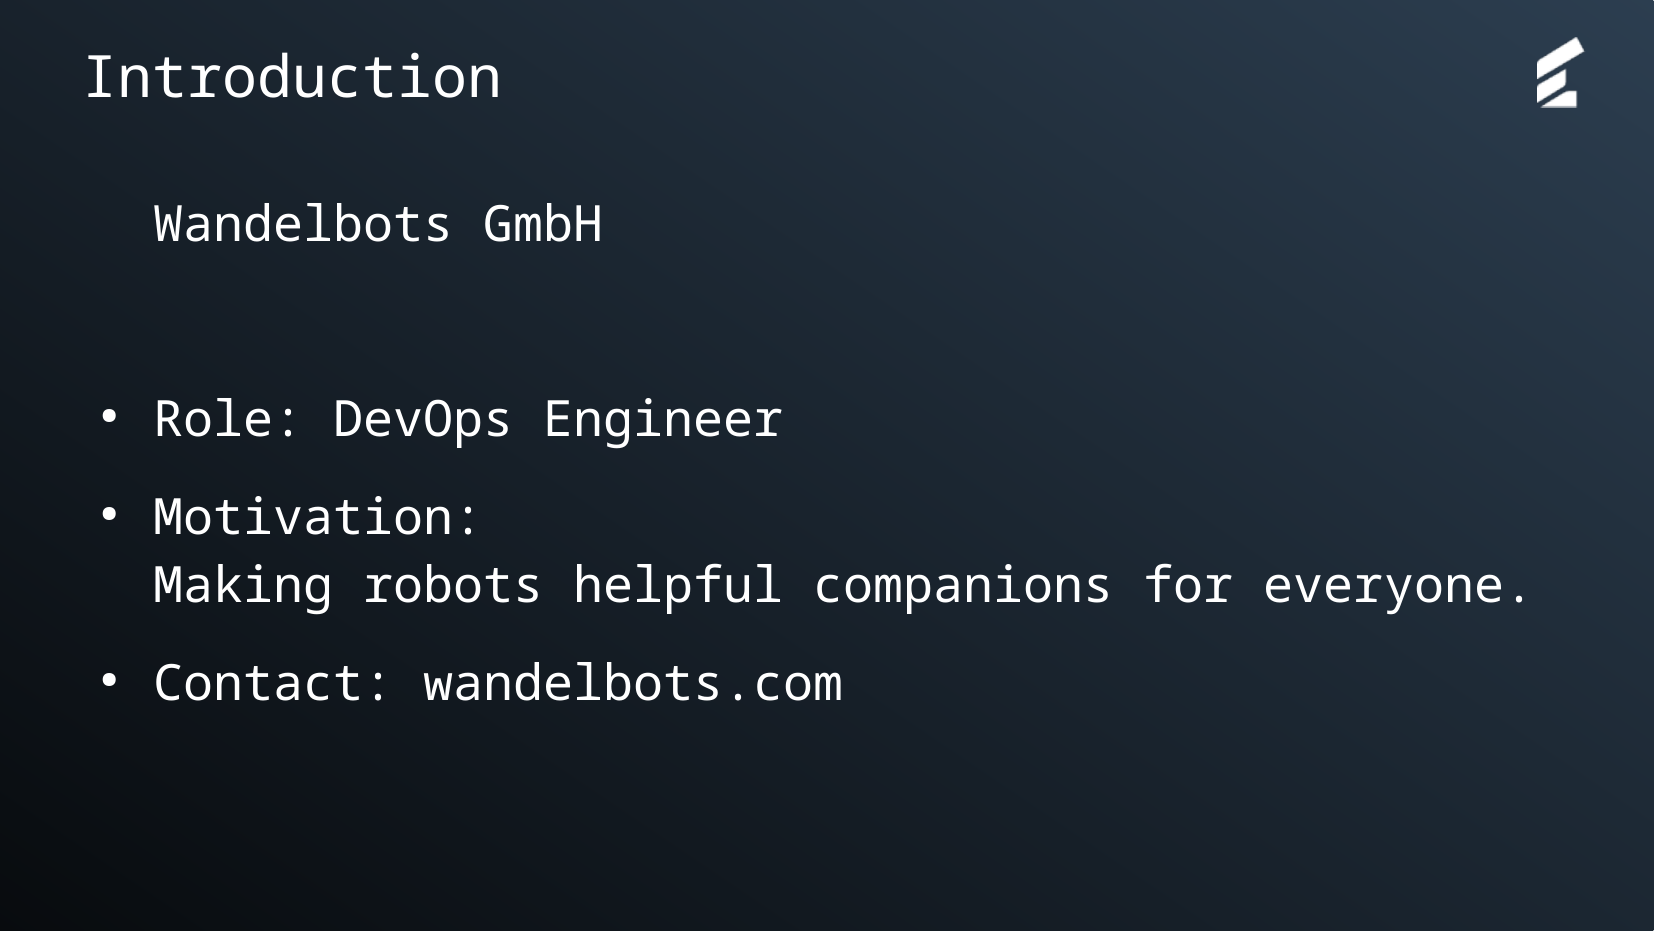

# Introduction
Wandelbots GmbH
Role: DevOps Engineer
Motivation:
Making robots helpful companions for everyone.
Contact: wandelbots.com